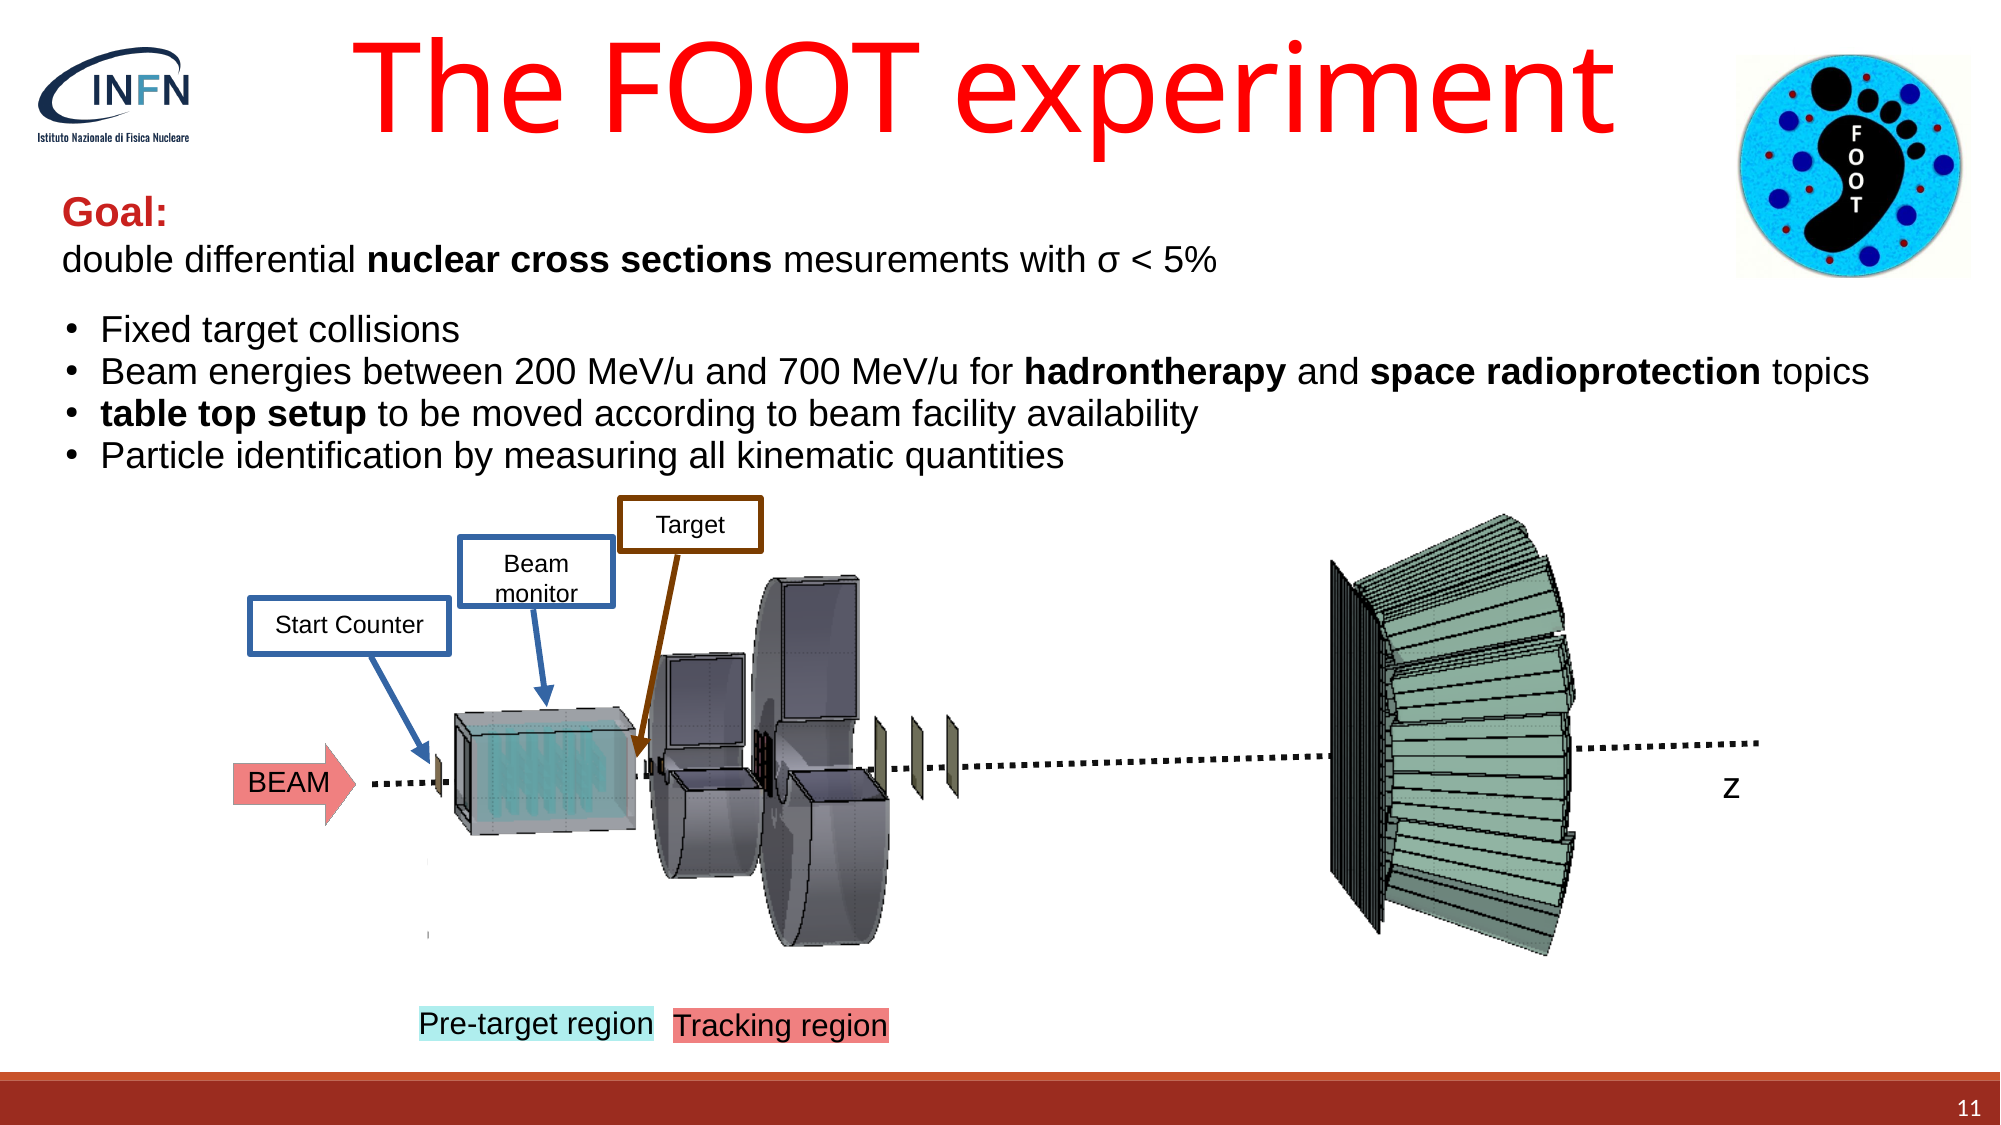

The FOOT experiment
Goal:
double differential nuclear cross sections mesurements with σ < 5%
Fixed target collisions
Beam energies between 200 MeV/u and 700 MeV/u for hadrontherapy and space radioprotection topics
table top setup to be moved according to beam facility availability
Particle identification by measuring all kinematic quantities
Target
Beam
monitor
Start Counter
z
BEAM
Pre-target region
Tracking region